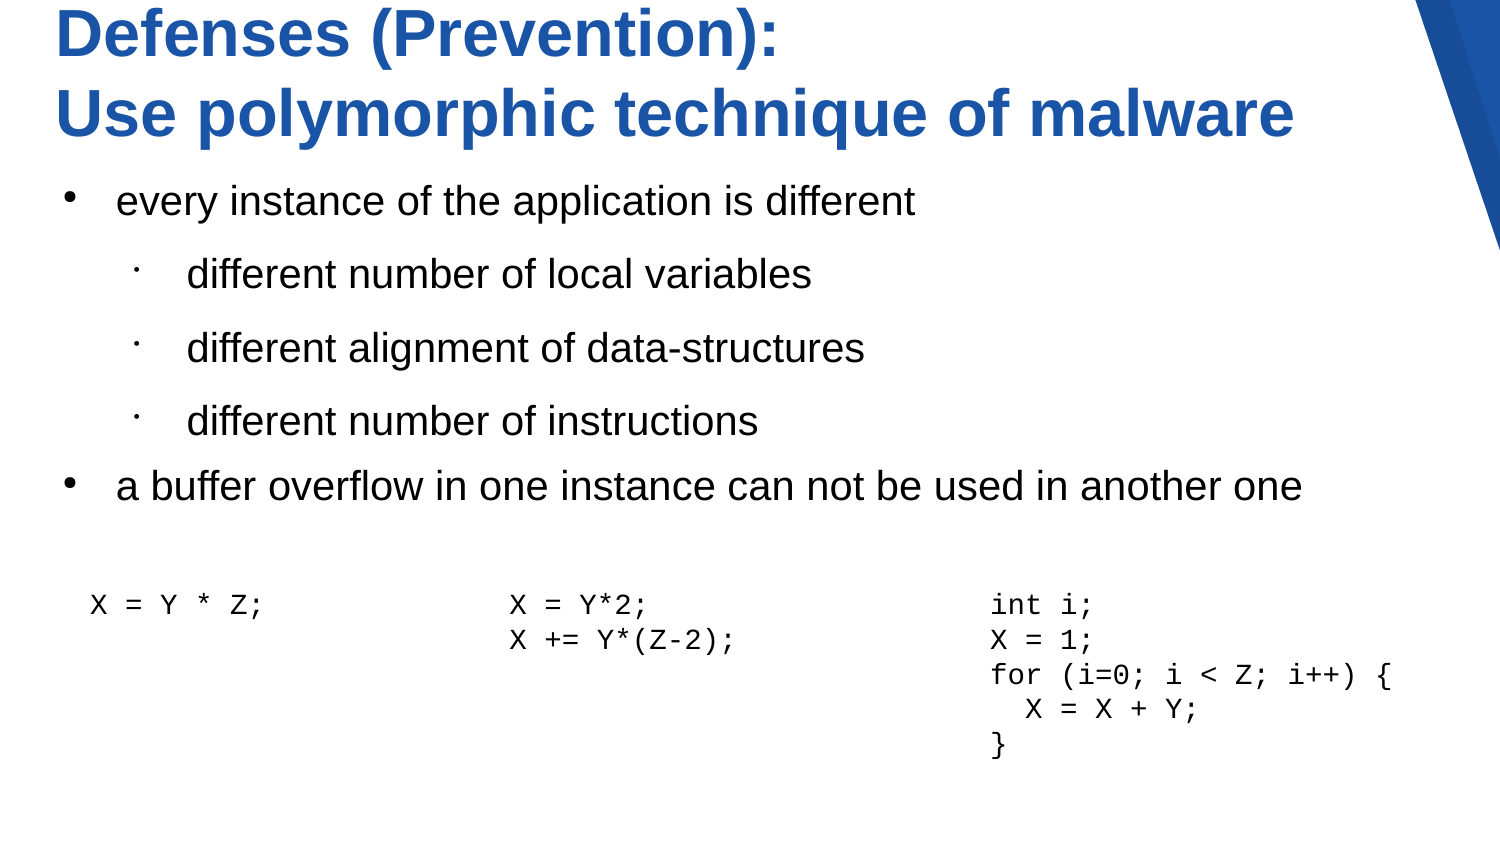

Defenses (Prevention):
Use polymorphic technique of malware
# every instance of the application is different
different number of local variables
different alignment of data-structures
different number of instructions
a buffer overflow in one instance can not be used in another one
X = Y * Z;
X = Y*2;
X += Y*(Z-2);
int i;
X = 1;
for (i=0; i < Z; i++) {
 X = X + Y;
}